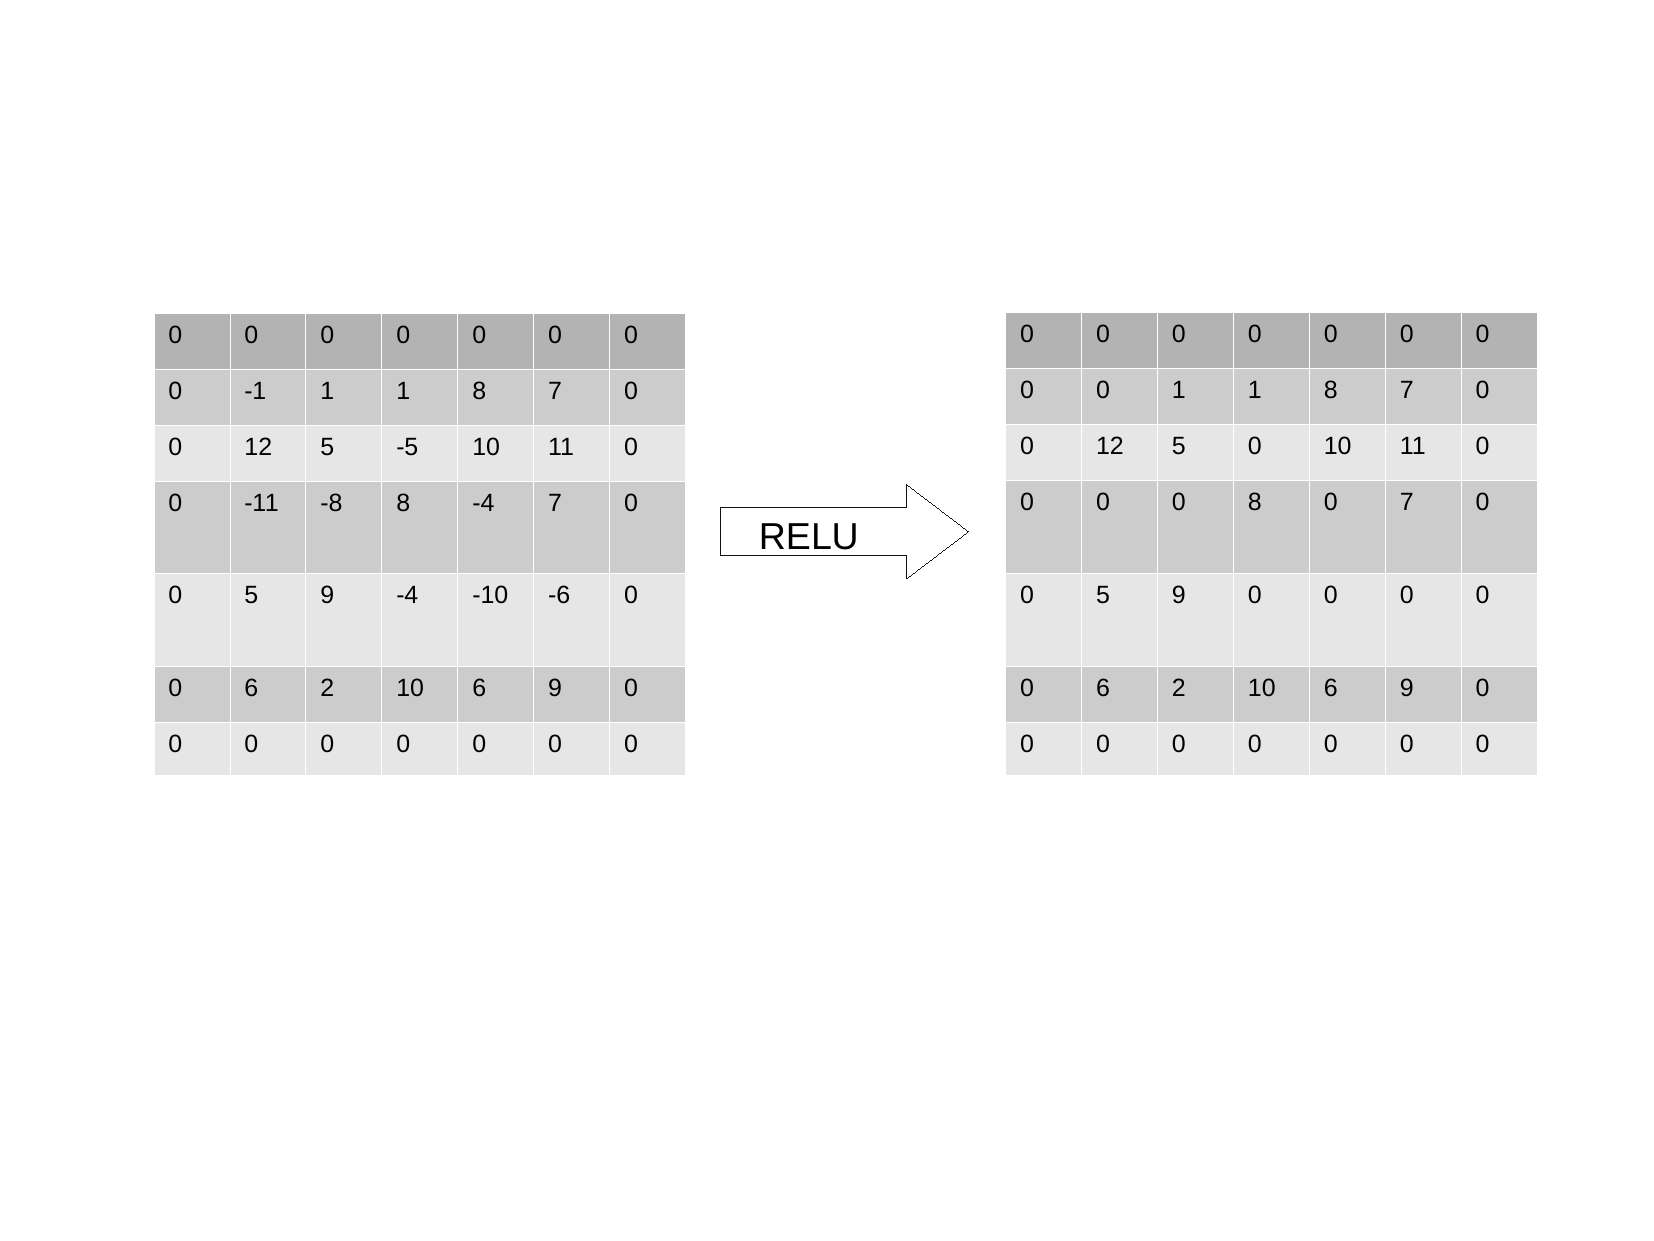

| 0 | 0 | 0 | 0 | 0 | 0 | 0 |
| --- | --- | --- | --- | --- | --- | --- |
| 0 | 0 | 1 | 1 | 8 | 7 | 0 |
| 0 | 12 | 5 | 0 | 10 | 11 | 0 |
| 0 | 0 | 0 | 8 | 0 | 7 | 0 |
| 0 | 5 | 9 | 0 | 0 | 0 | 0 |
| 0 | 6 | 2 | 10 | 6 | 9 | 0 |
| 0 | 0 | 0 | 0 | 0 | 0 | 0 |
| 0 | 0 | 0 | 0 | 0 | 0 | 0 |
| --- | --- | --- | --- | --- | --- | --- |
| 0 | -1 | 1 | 1 | 8 | 7 | 0 |
| 0 | 12 | 5 | -5 | 10 | 11 | 0 |
| 0 | -11 | -8 | 8 | -4 | 7 | 0 |
| 0 | 5 | 9 | -4 | -10 | -6 | 0 |
| 0 | 6 | 2 | 10 | 6 | 9 | 0 |
| 0 | 0 | 0 | 0 | 0 | 0 | 0 |
RELU